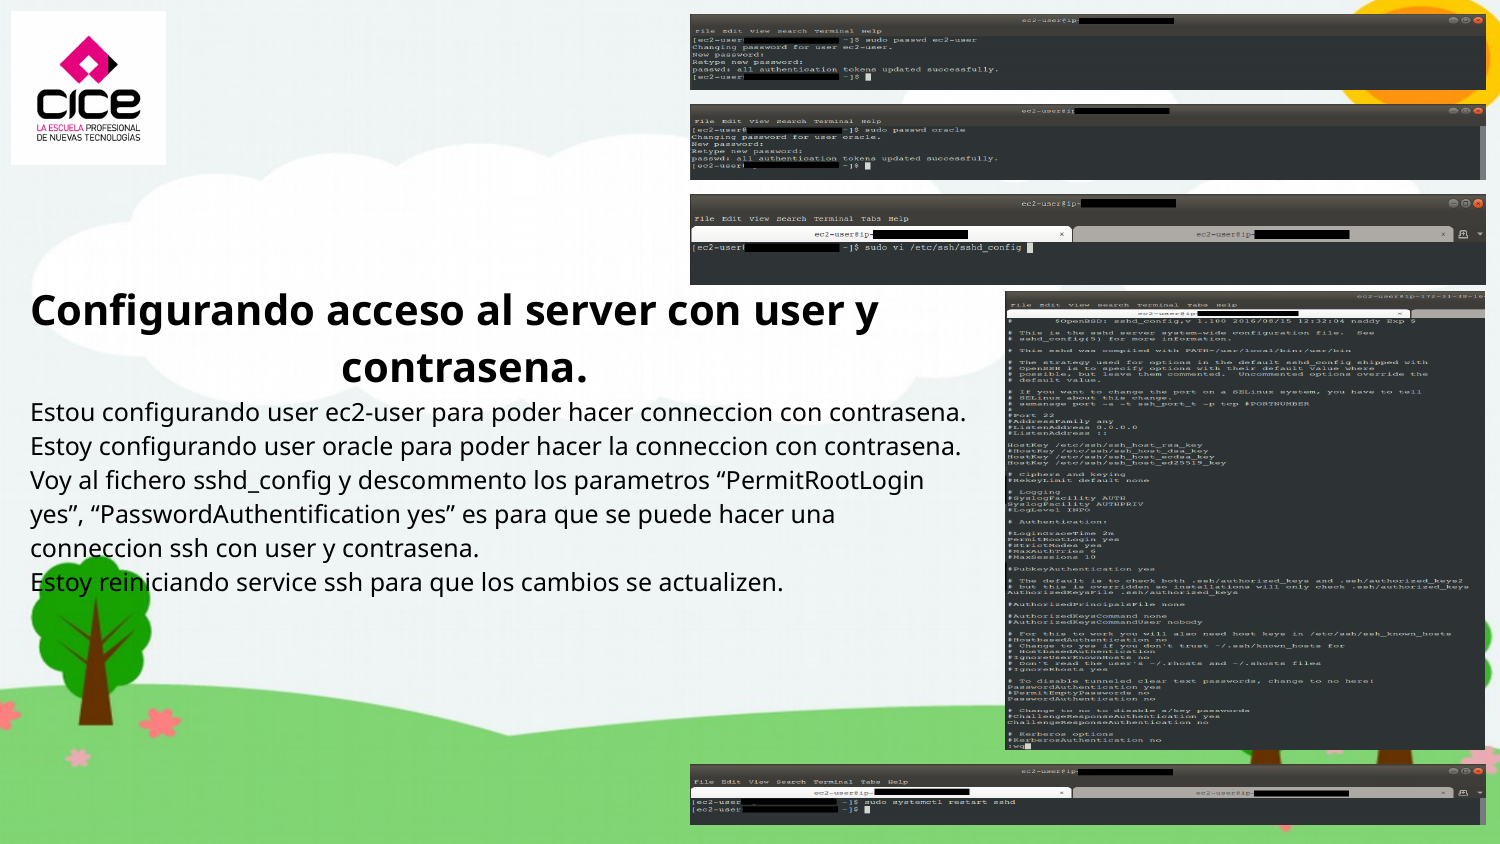

# Configurando acceso al server con user y contrasena. Estou configurando user ec2-user para poder hacer conneccion con contrasena. Estoy configurando user oracle para poder hacer la conneccion con contrasena. Voy al fichero sshd_config y descommento los parametros “PermitRootLogin yes”, “PasswordAuthentification yes” es para que se puede hacer una conneccion ssh con user y contrasena. Estoy reiniciando service ssh para que los cambios se actualizen.